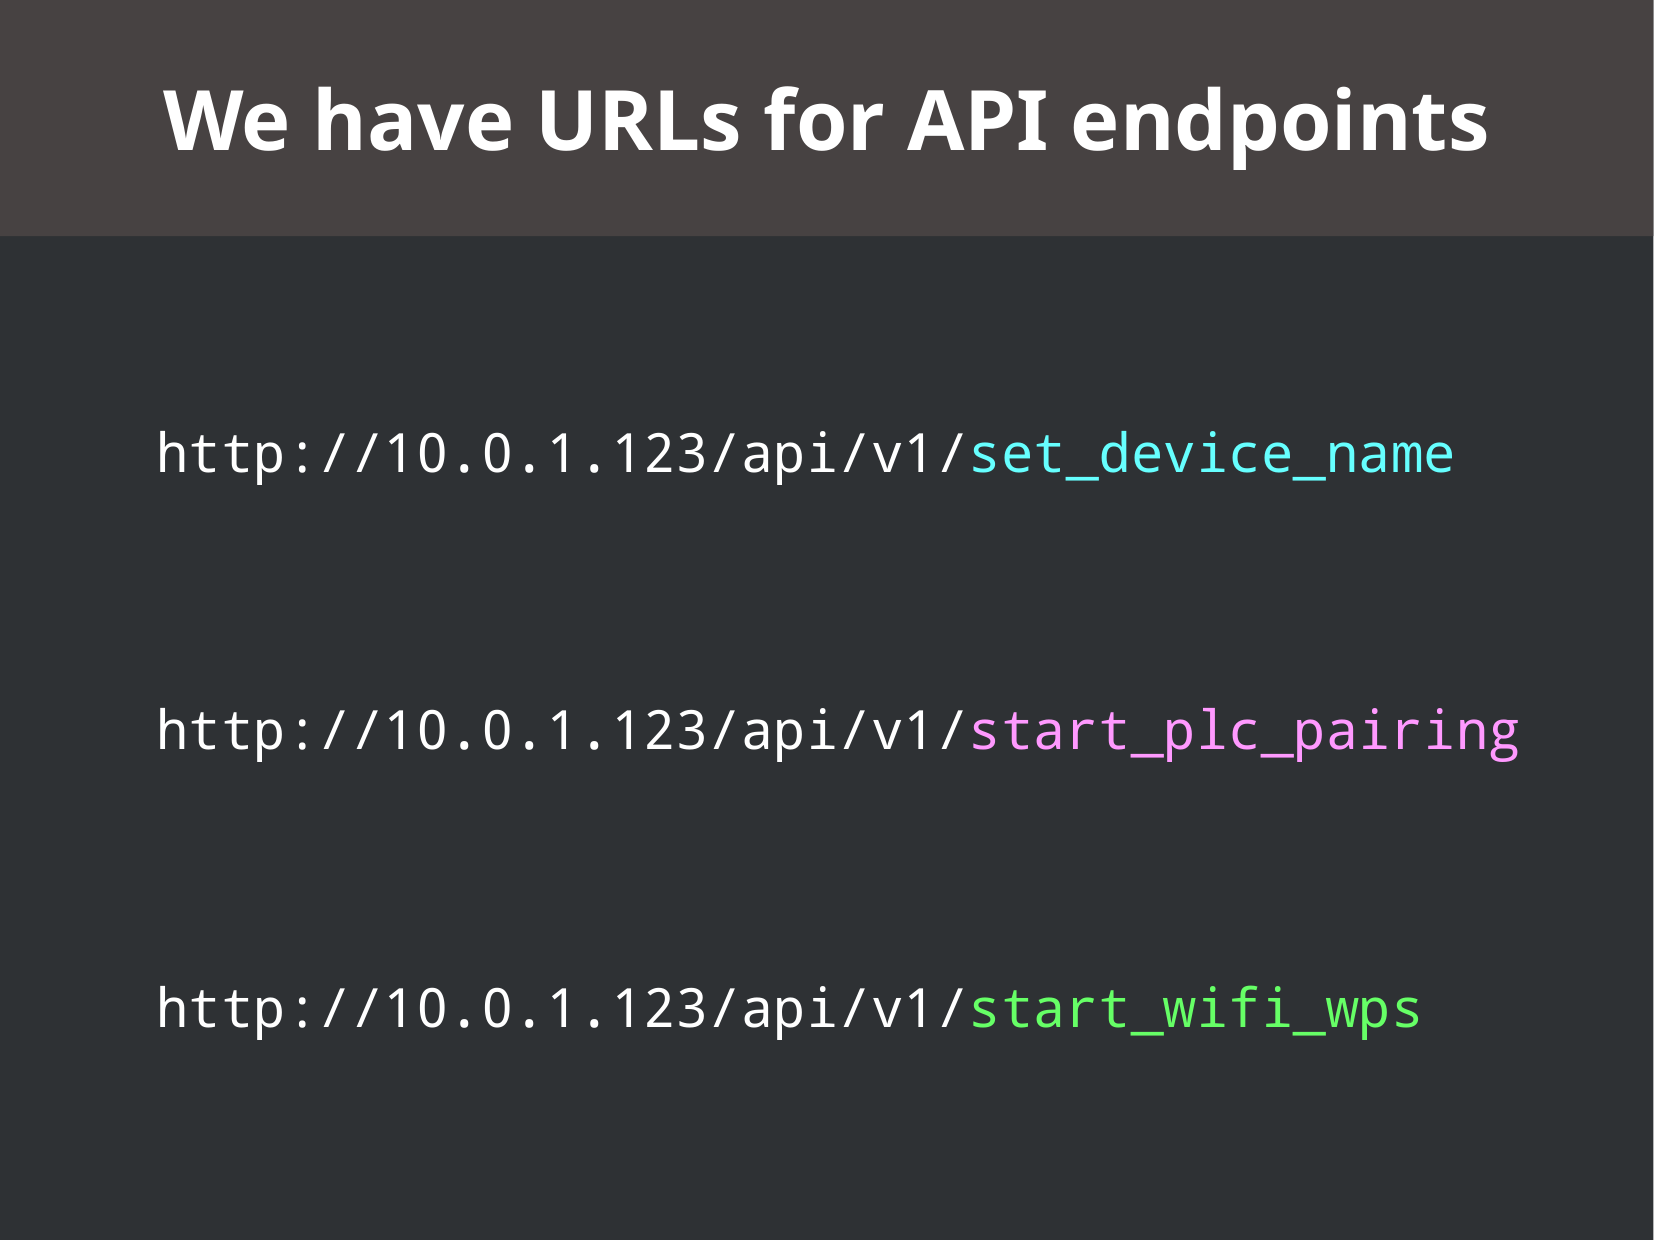

# We have URLs for API endpoints
http://10.0.1.123/api/v1/set_device_name
http://10.0.1.123/api/v1/start_plc_pairing
http://10.0.1.123/api/v1/start_wifi_wps